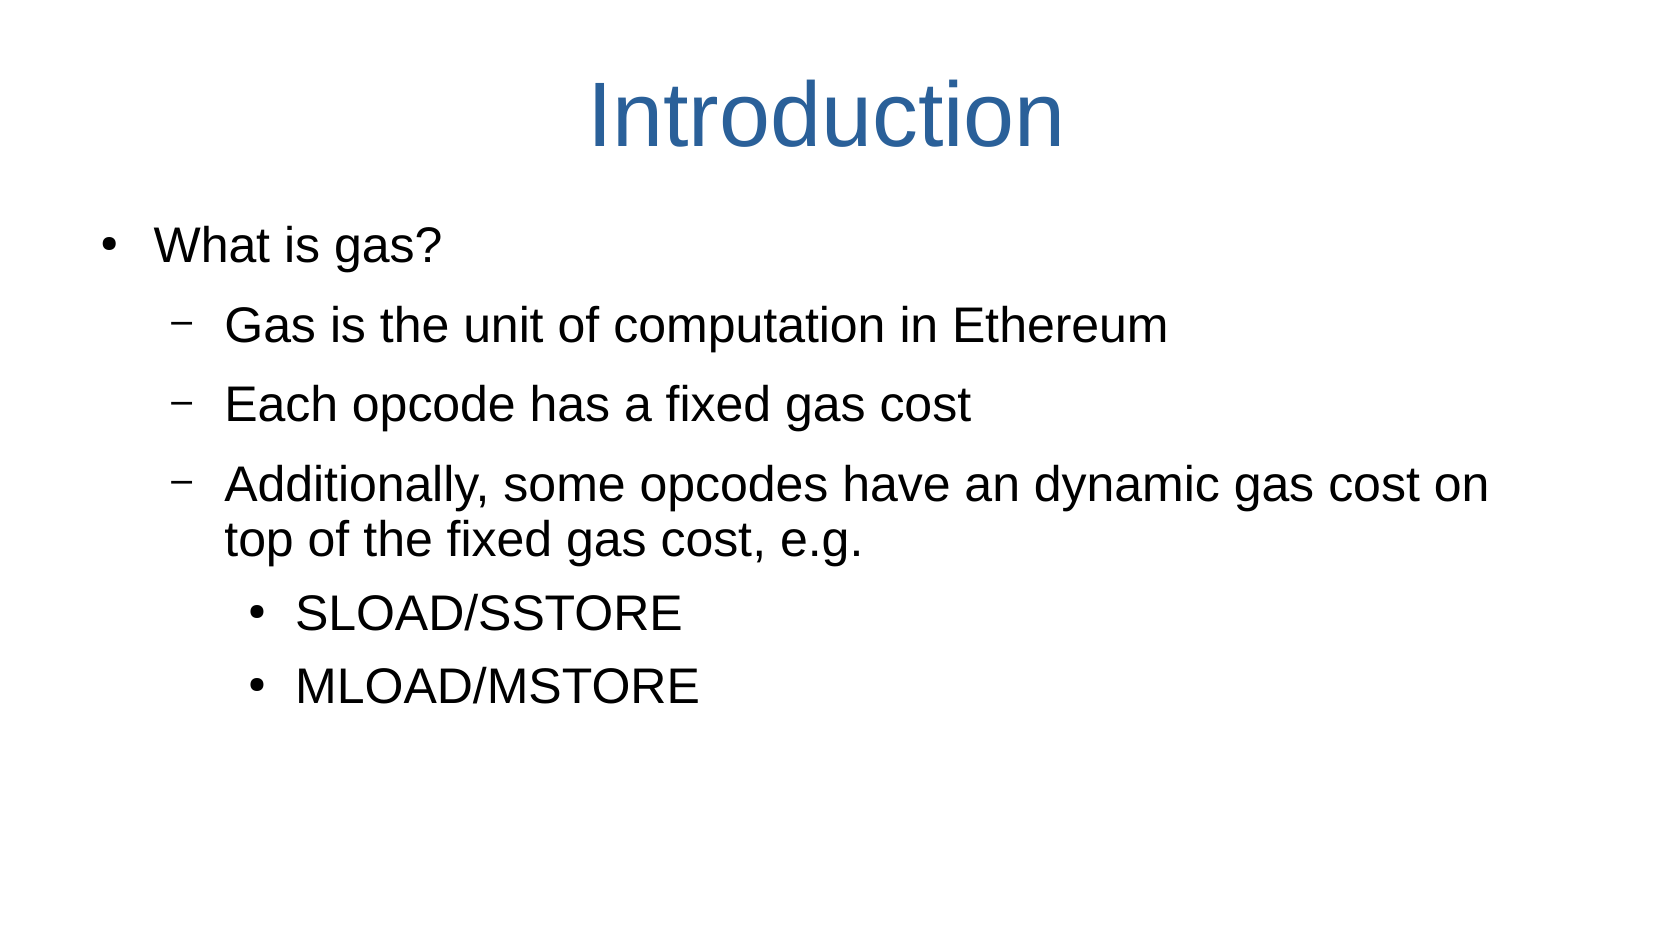

# Introduction
What is gas?
Gas is the unit of computation in Ethereum
Each opcode has a fixed gas cost
Additionally, some opcodes have an dynamic gas cost on top of the fixed gas cost, e.g.
SLOAD/SSTORE
MLOAD/MSTORE